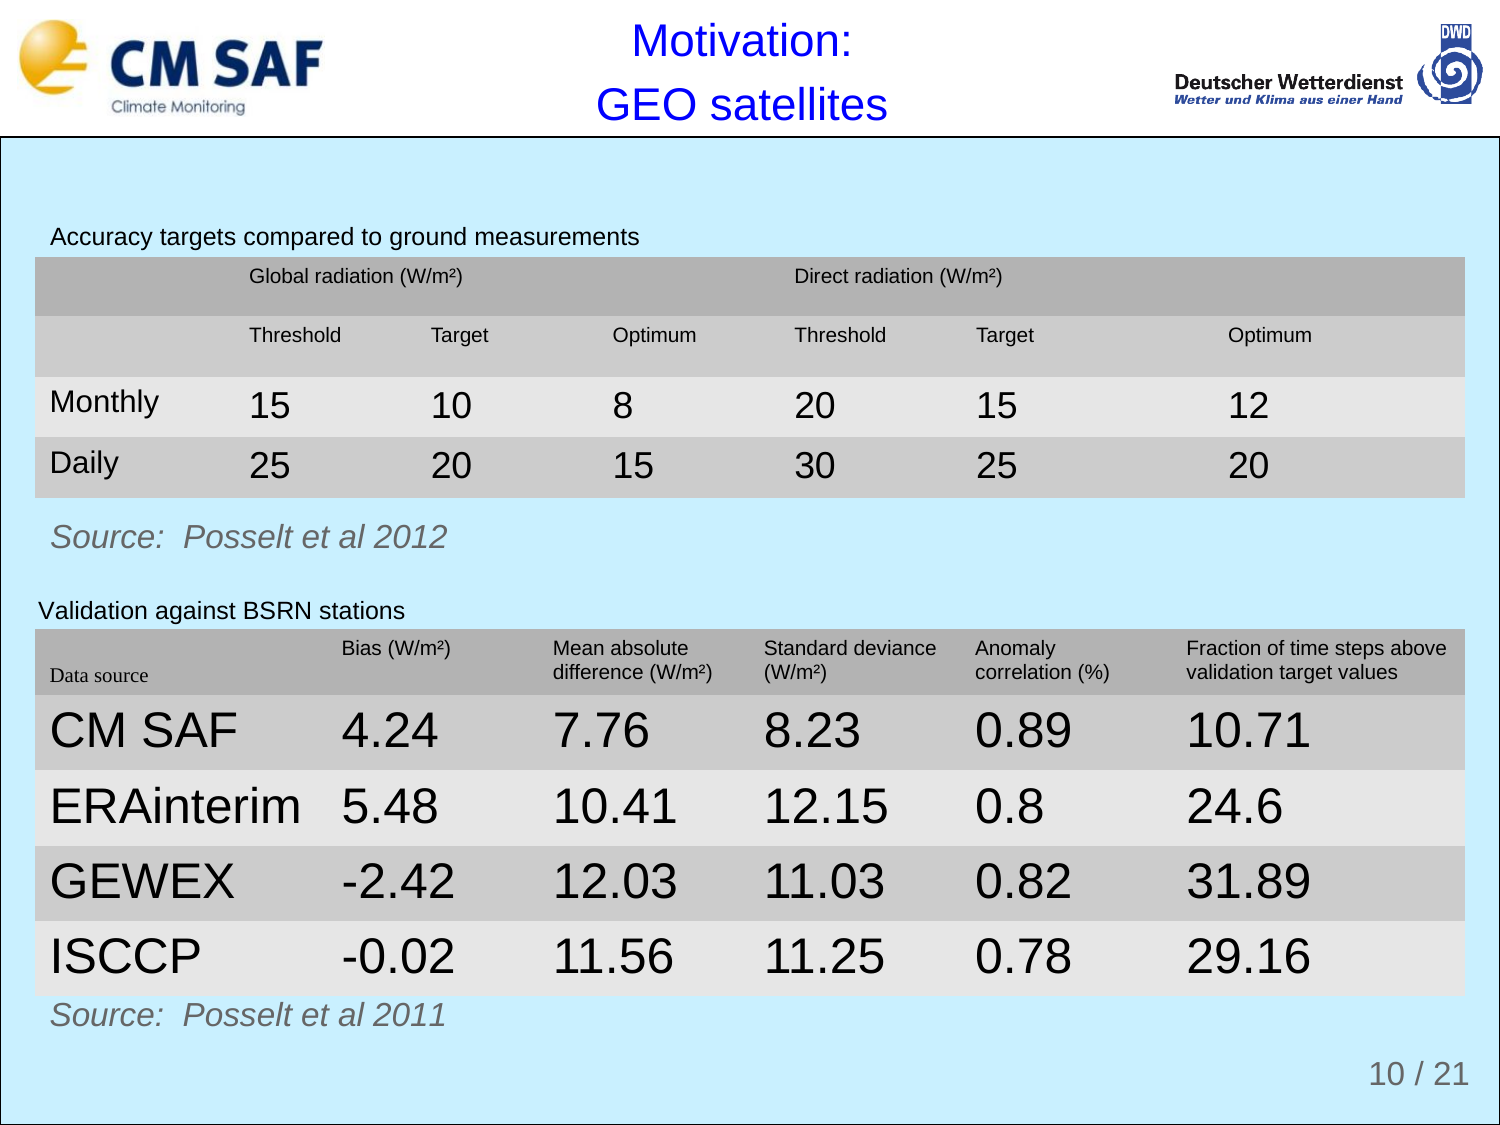

Motivation:
GEO satellites
# Accuracy targets compared to ground measurements
| | Global radiation (W/m²) | | | Direct radiation (W/m²) | | |
| --- | --- | --- | --- | --- | --- | --- |
| | Threshold | Target | Optimum | Threshold | Target | Optimum |
| Monthly | 15 | 10 | 8 | 20 | 15 | 12 |
| Daily | 25 | 20 | 15 | 30 | 25 | 20 |
Source: Posselt et al 2012
Validation against BSRN stations
| Data source | Bias (W/m²) | Mean absolute difference (W/m²) | Standard deviance (W/m²) | Anomaly correlation (%) | Fraction of time steps above validation target values |
| --- | --- | --- | --- | --- | --- |
| CM SAF | 4.24 | 7.76 | 8.23 | 0.89 | 10.71 |
| ERAinterim | 5.48 | 10.41 | 12.15 | 0.8 | 24.6 |
| GEWEX | -2.42 | 12.03 | 11.03 | 0.82 | 31.89 |
| ISCCP | -0.02 | 11.56 | 11.25 | 0.78 | 29.16 |
Source: Posselt et al 2011